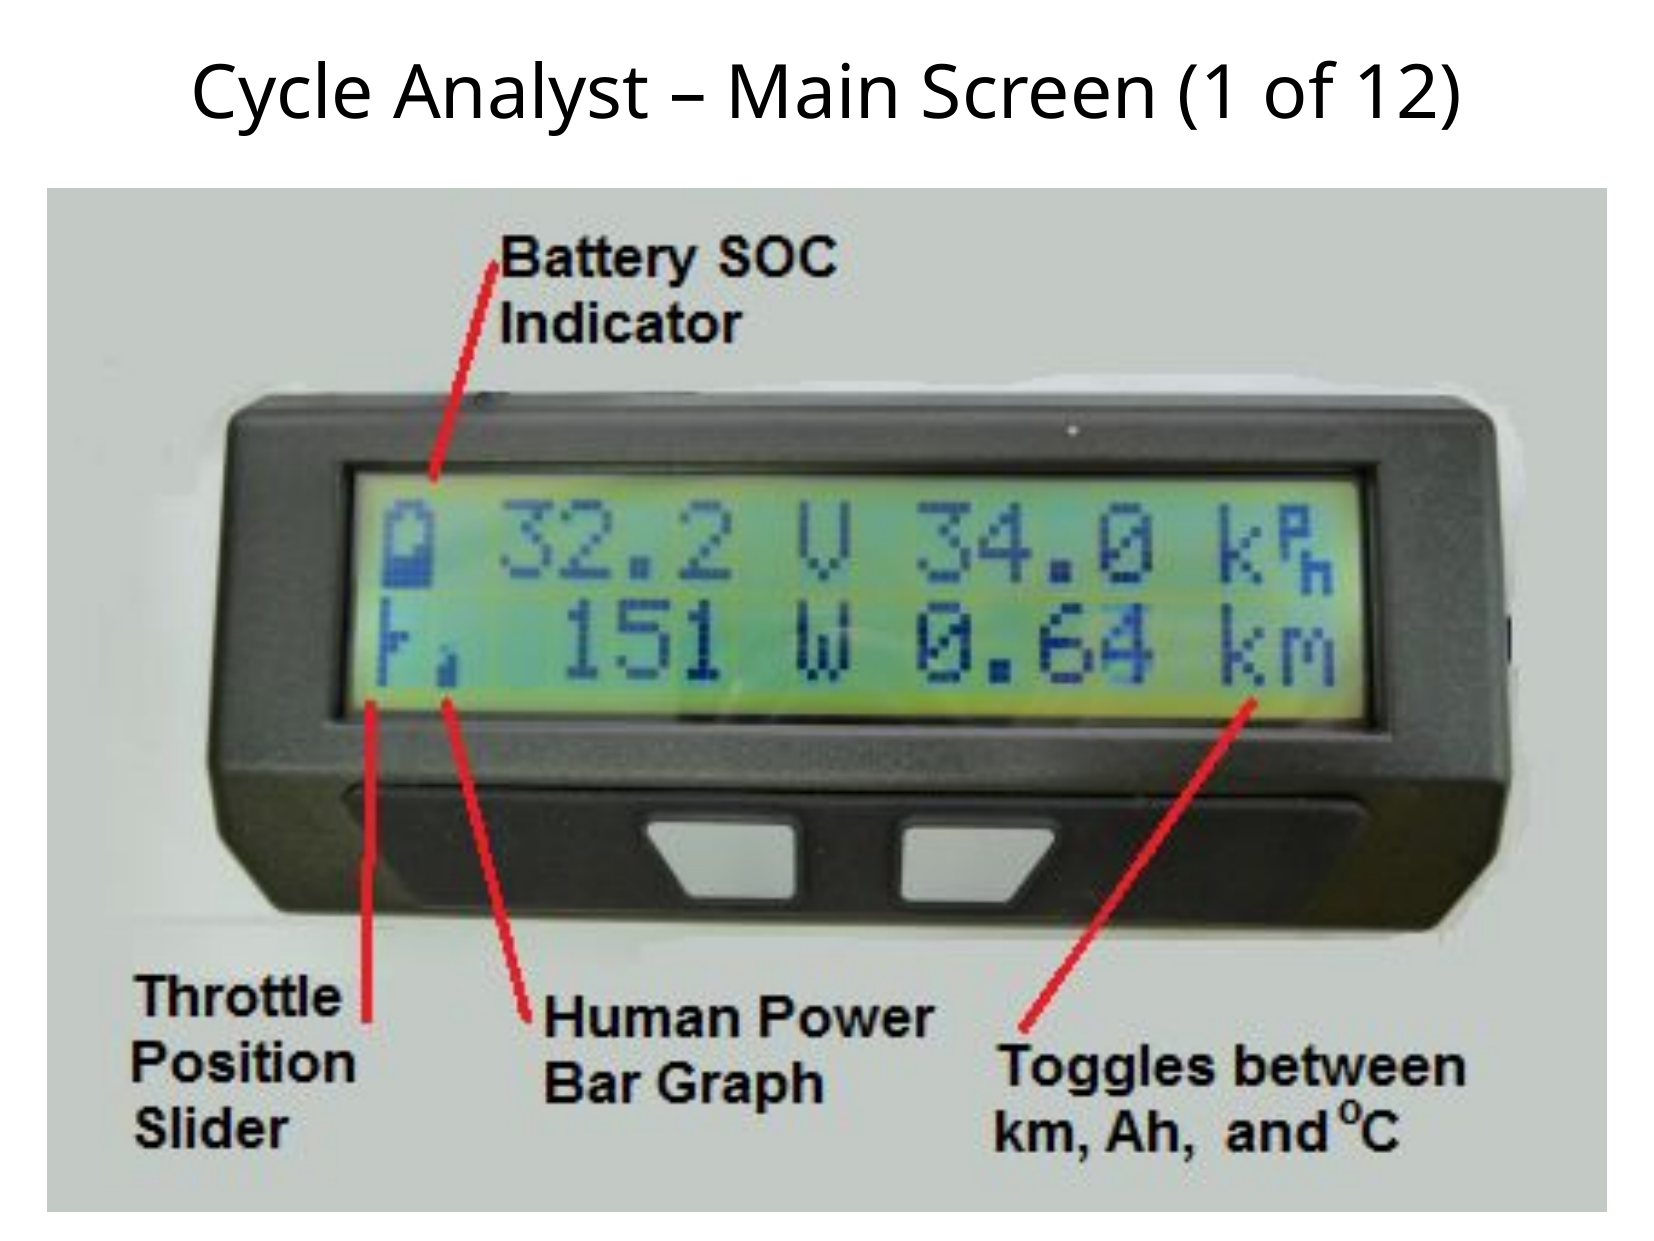

# Cycle Analyst – Main Screen (1 of 12)